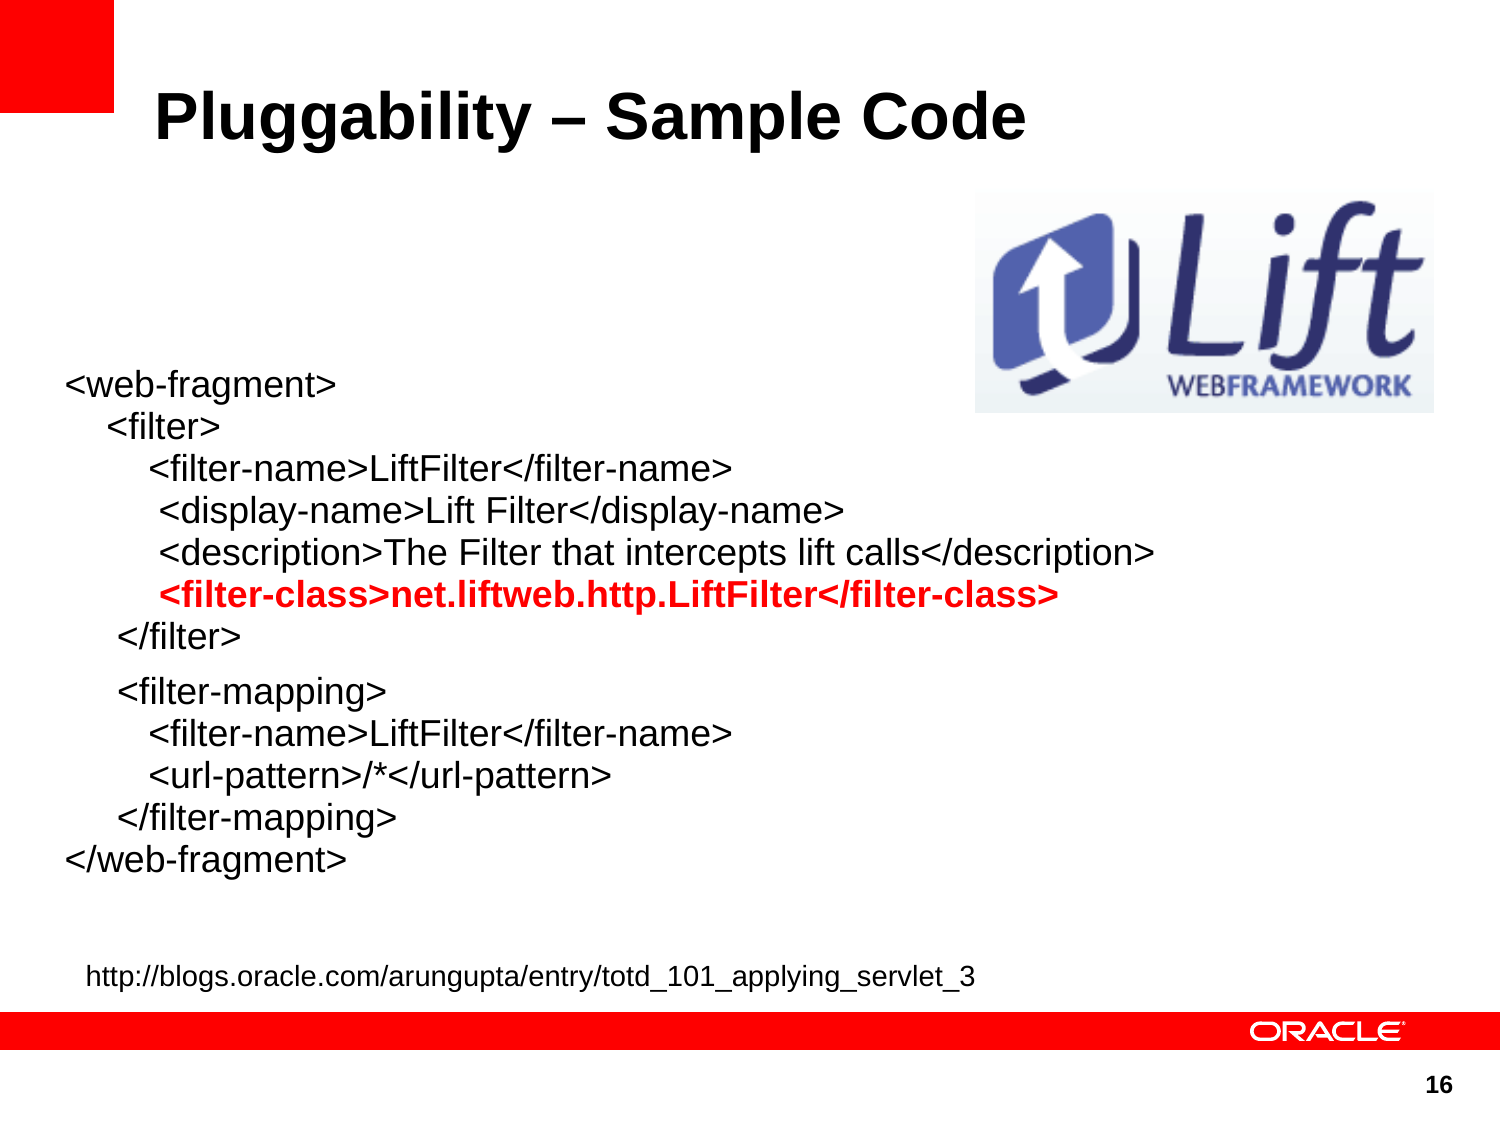

Pluggability – Sample Code
# <web-fragment> <filter> <filter-name>LiftFilter</filter-name> <display-name>Lift Filter</display-name> <description>The Filter that intercepts lift calls</description> <filter-class>net.liftweb.http.LiftFilter</filter-class> </filter>
 <filter-mapping>
 <filter-name>LiftFilter</filter-name>
 <url-pattern>/*</url-pattern>
 </filter-mapping>
</web-fragment>
http://blogs.oracle.com/arungupta/entry/totd_101_applying_servlet_3